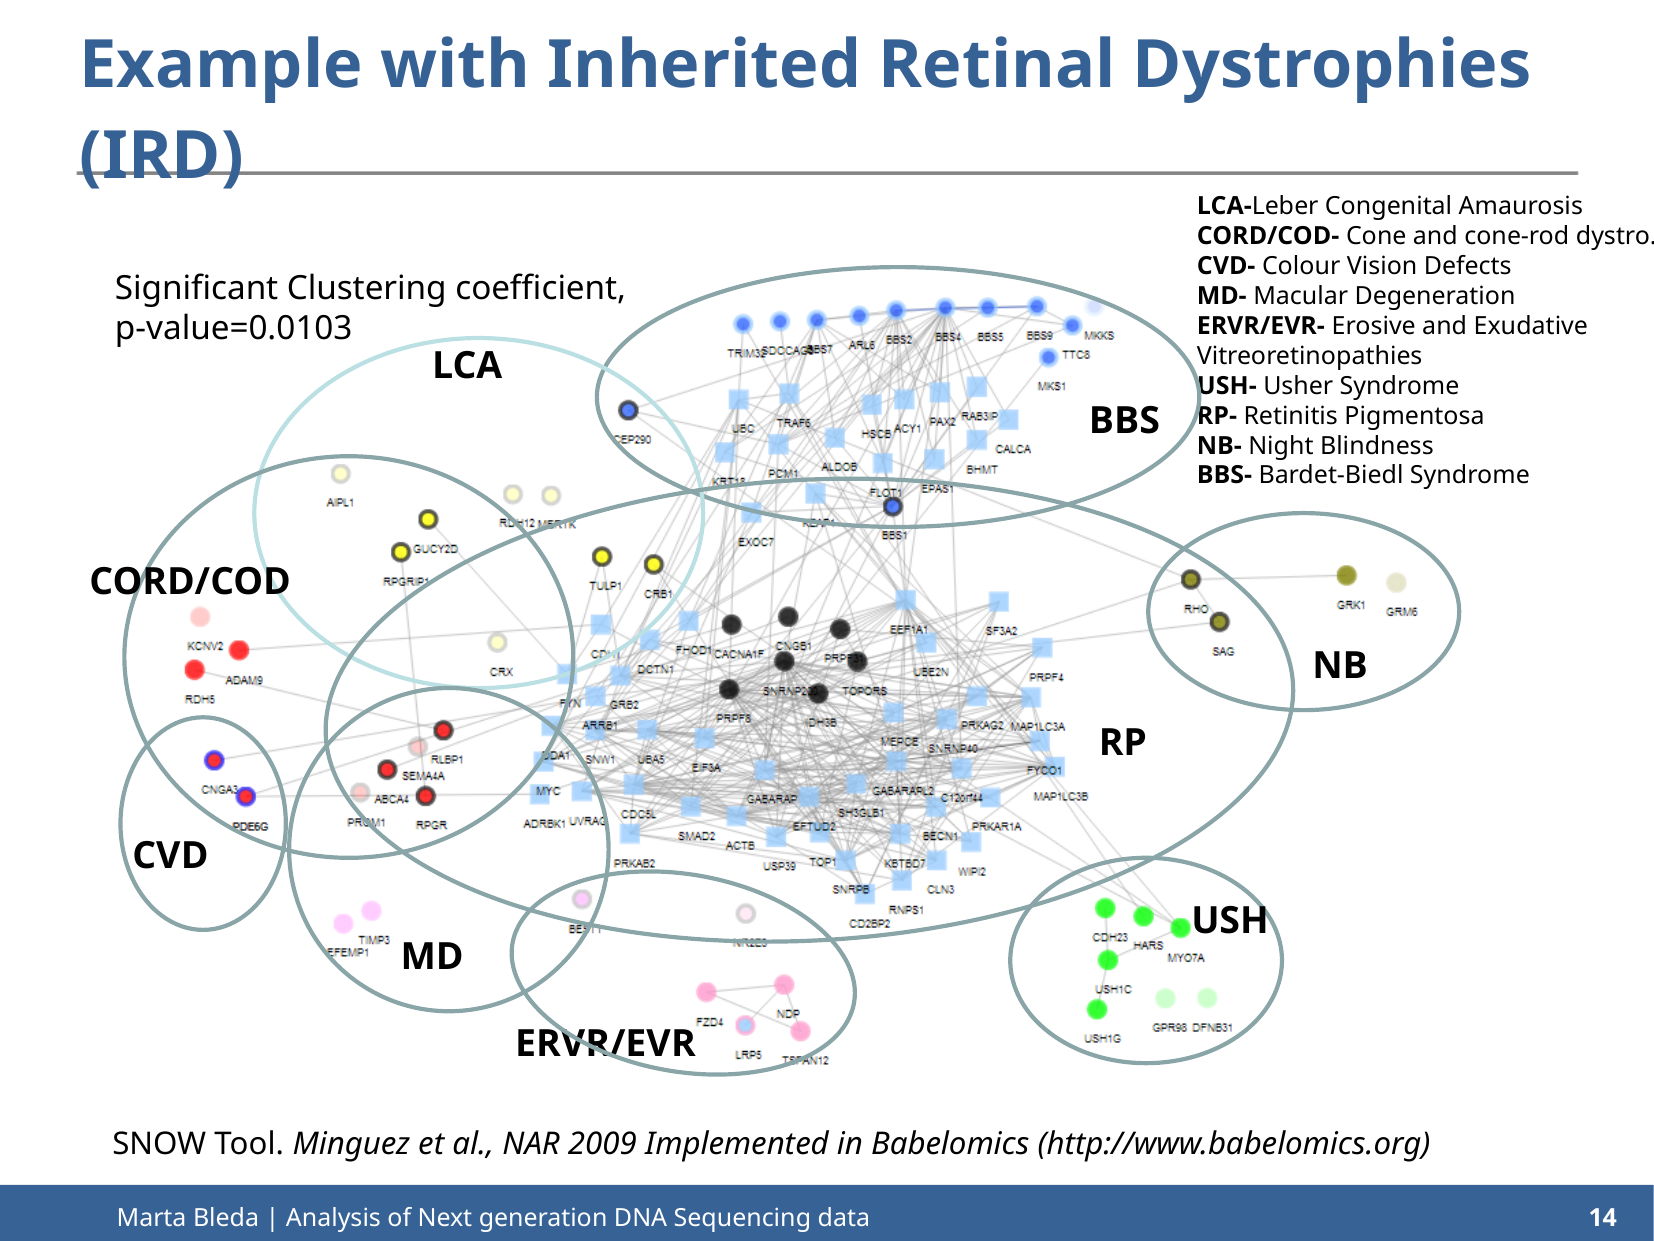

# Example with Inherited Retinal Dystrophies (IRD)
LCA-Leber Congenital Amaurosis
CORD/COD- Cone and cone-rod dystro.
CVD- Colour Vision Defects
MD- Macular Degeneration
ERVR/EVR- Erosive and Exudative
Vitreoretinopathies
USH- Usher Syndrome
RP- Retinitis Pigmentosa
NB- Night Blindness
BBS- Bardet-Biedl Syndrome
Significant Clustering coefficient,
p-value=0.0103
LCA
BBS
CORD/COD
NB
RP
CVD
USH
MD
ERVR/EVR
SNOW Tool. Minguez et al., NAR 2009 Implemented in Babelomics (http://www.babelomics.org)
Marta Bleda | Analysis of Next generation DNA Sequencing data
14